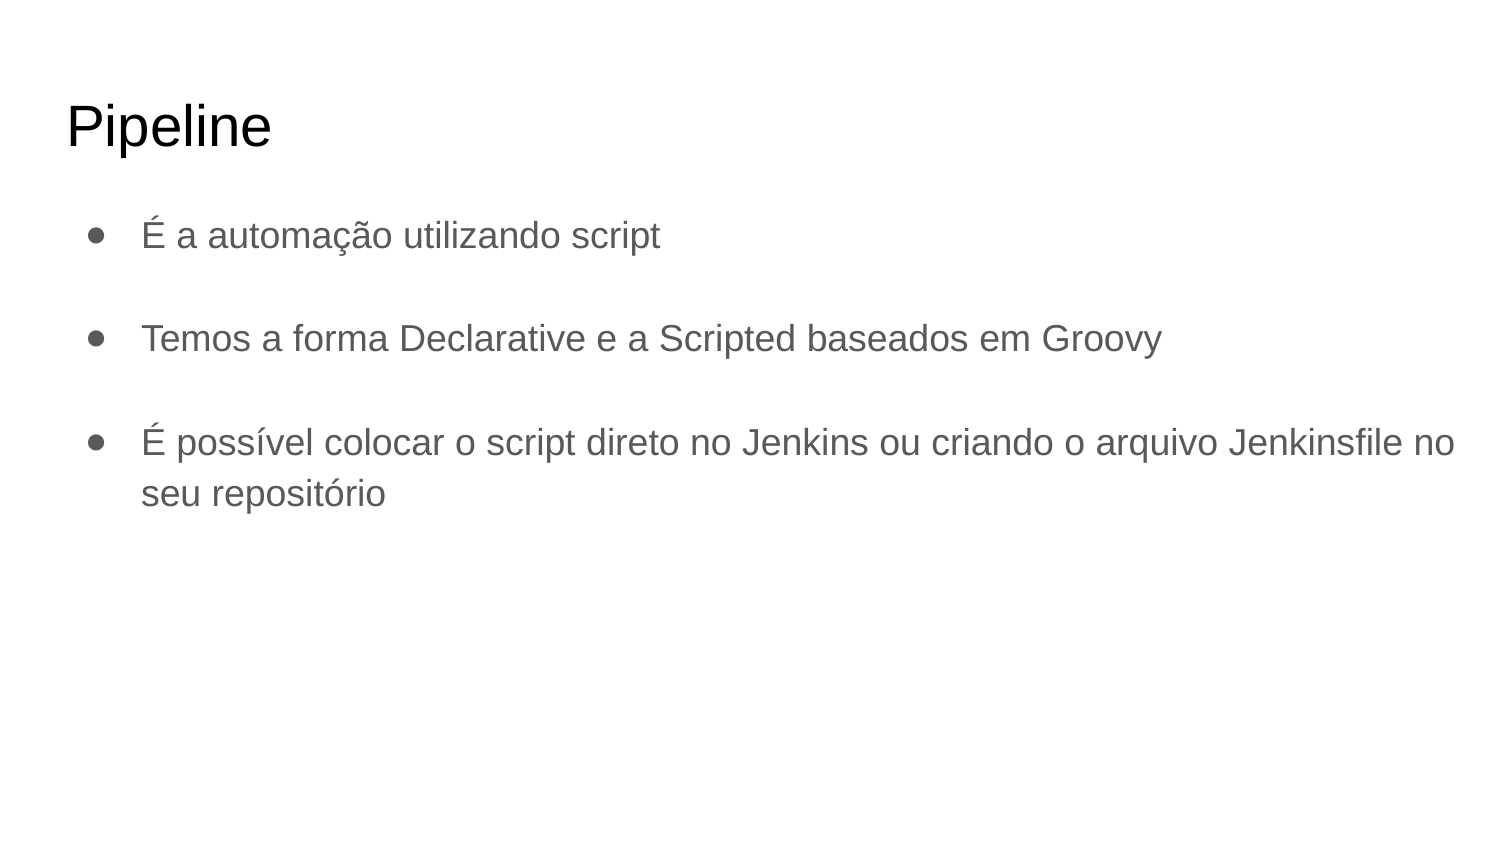

# Pipeline
É a automação utilizando script
Temos a forma Declarative e a Scripted baseados em Groovy
É possível colocar o script direto no Jenkins ou criando o arquivo Jenkinsfile no seu repositório